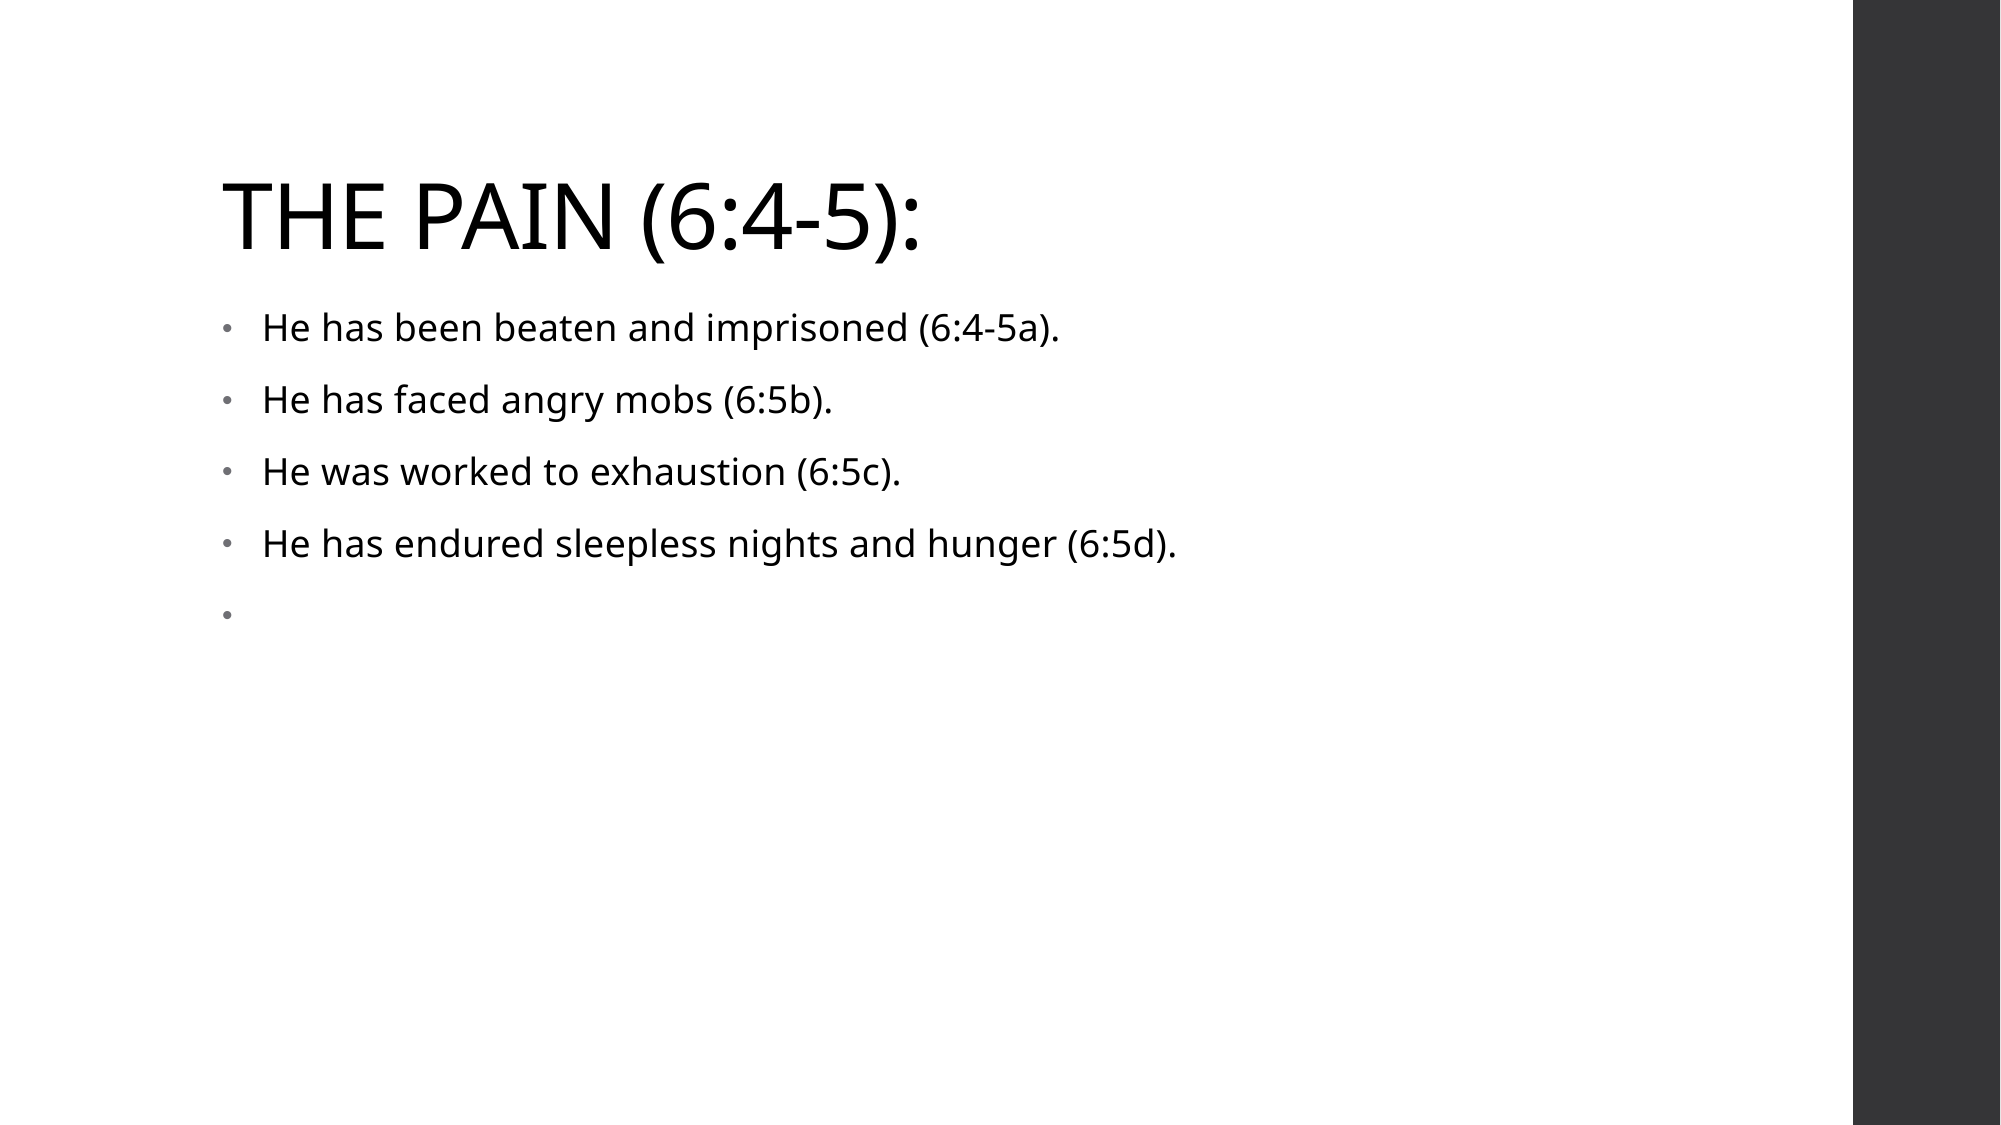

# THE PAIN (6:4-5):
 He has been beaten and imprisoned (6:4-5a).
 He has faced angry mobs (6:5b).
 He was worked to exhaustion (6:5c).
 He has endured sleepless nights and hunger (6:5d).